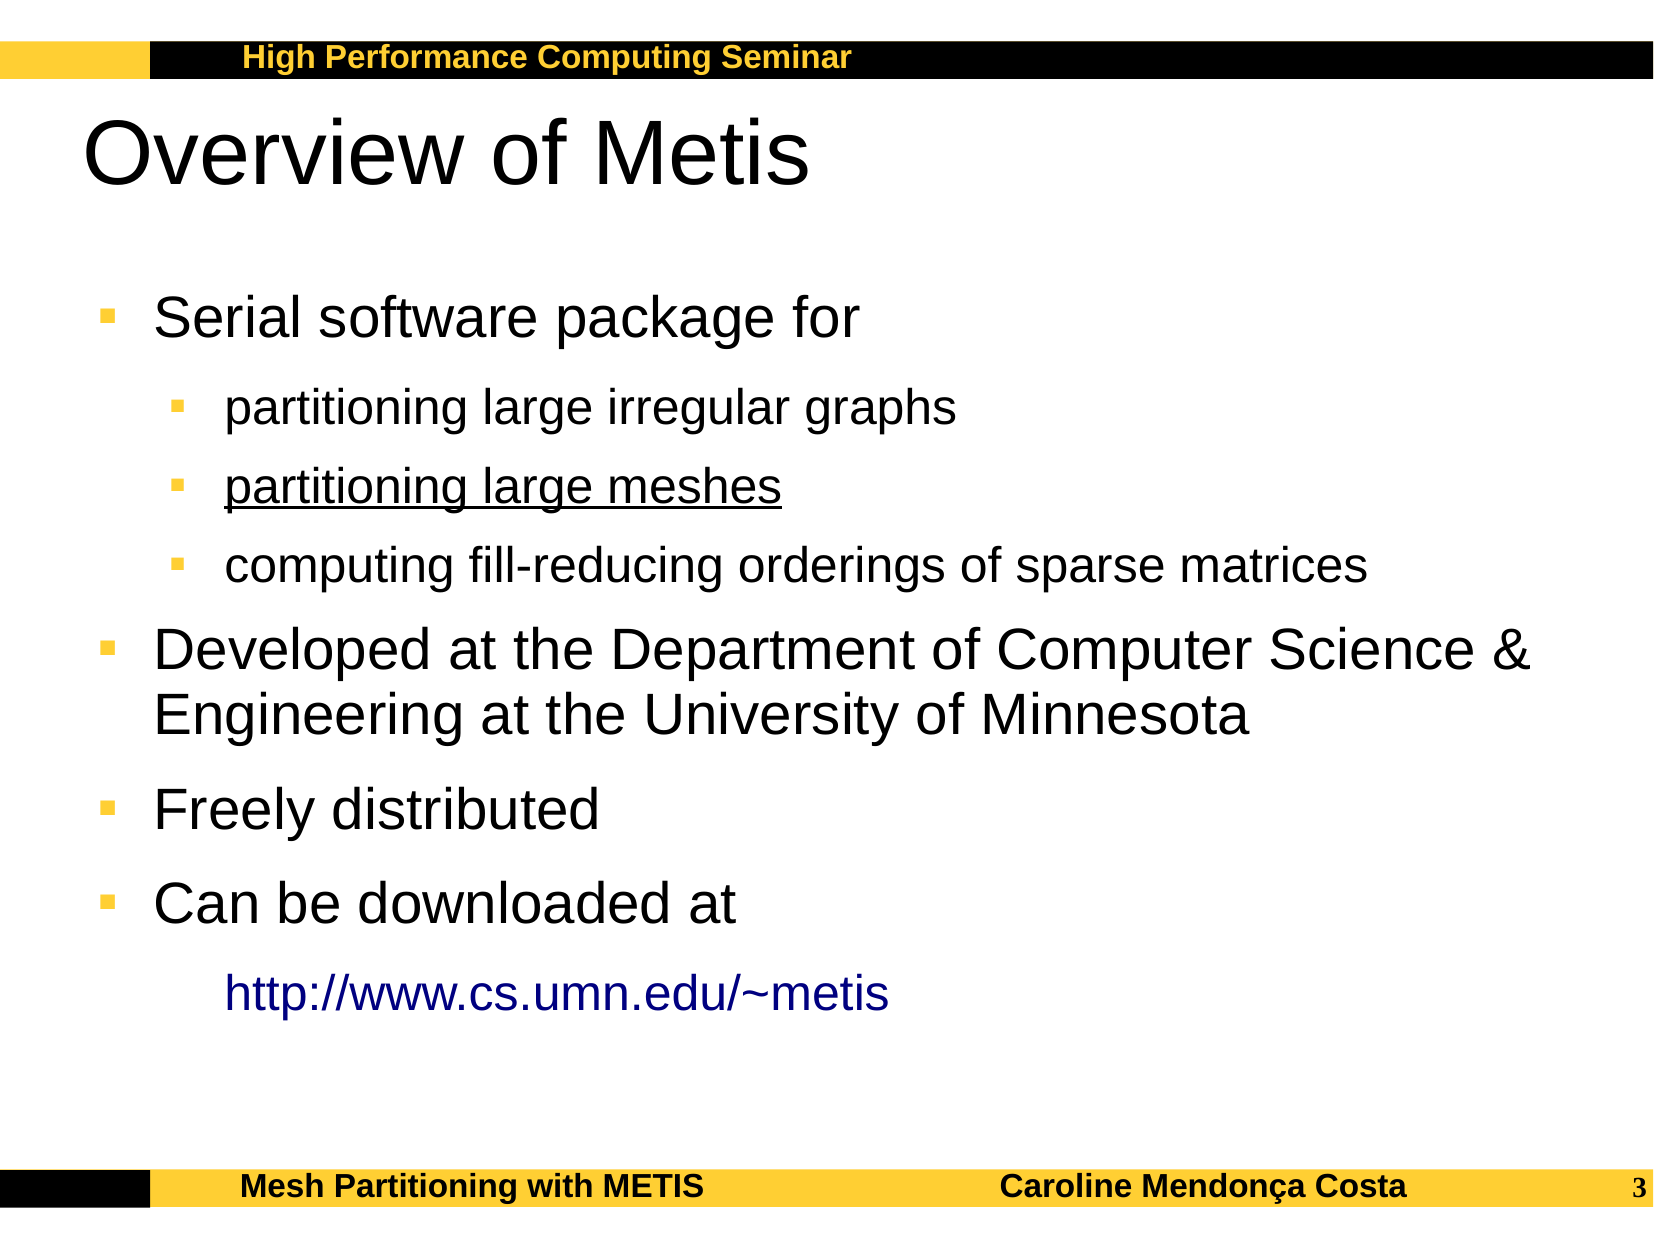

# Overview of Metis
Serial software package for
partitioning large irregular graphs
partitioning large meshes
computing fill-reducing orderings of sparse matrices
Developed at the Department of Computer Science & Engineering at the University of Minnesota
Freely distributed
Can be downloaded at
http://www.cs.umn.edu/~metis
3